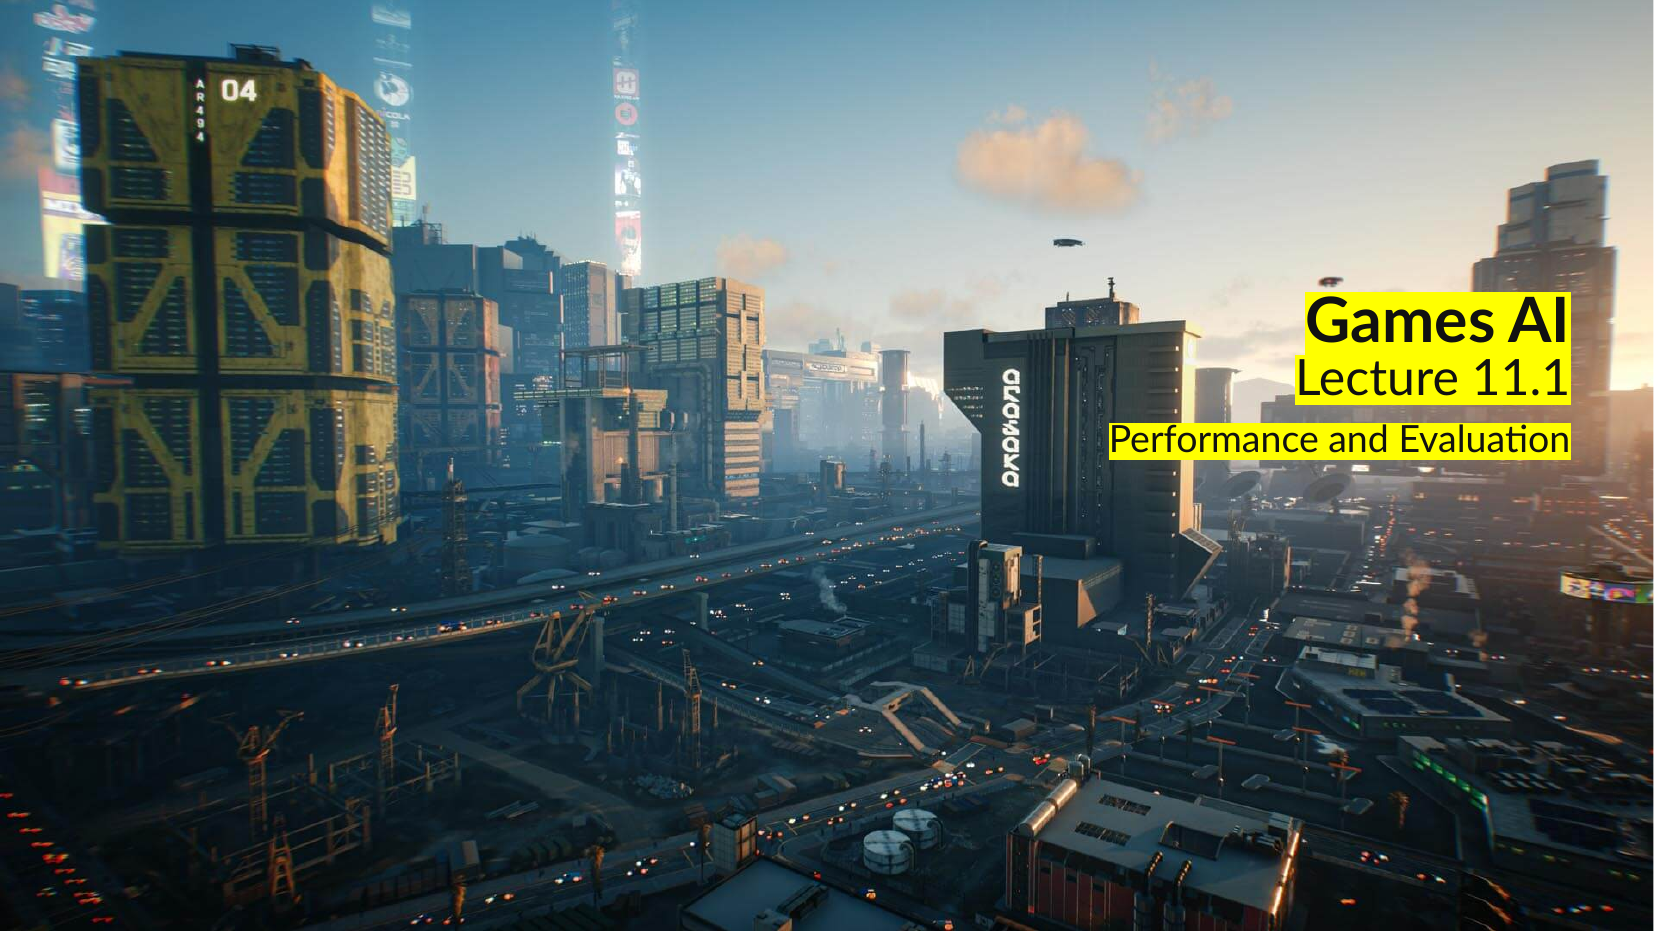

# Games AI
Lecture 11.1
Performance and Evaluation